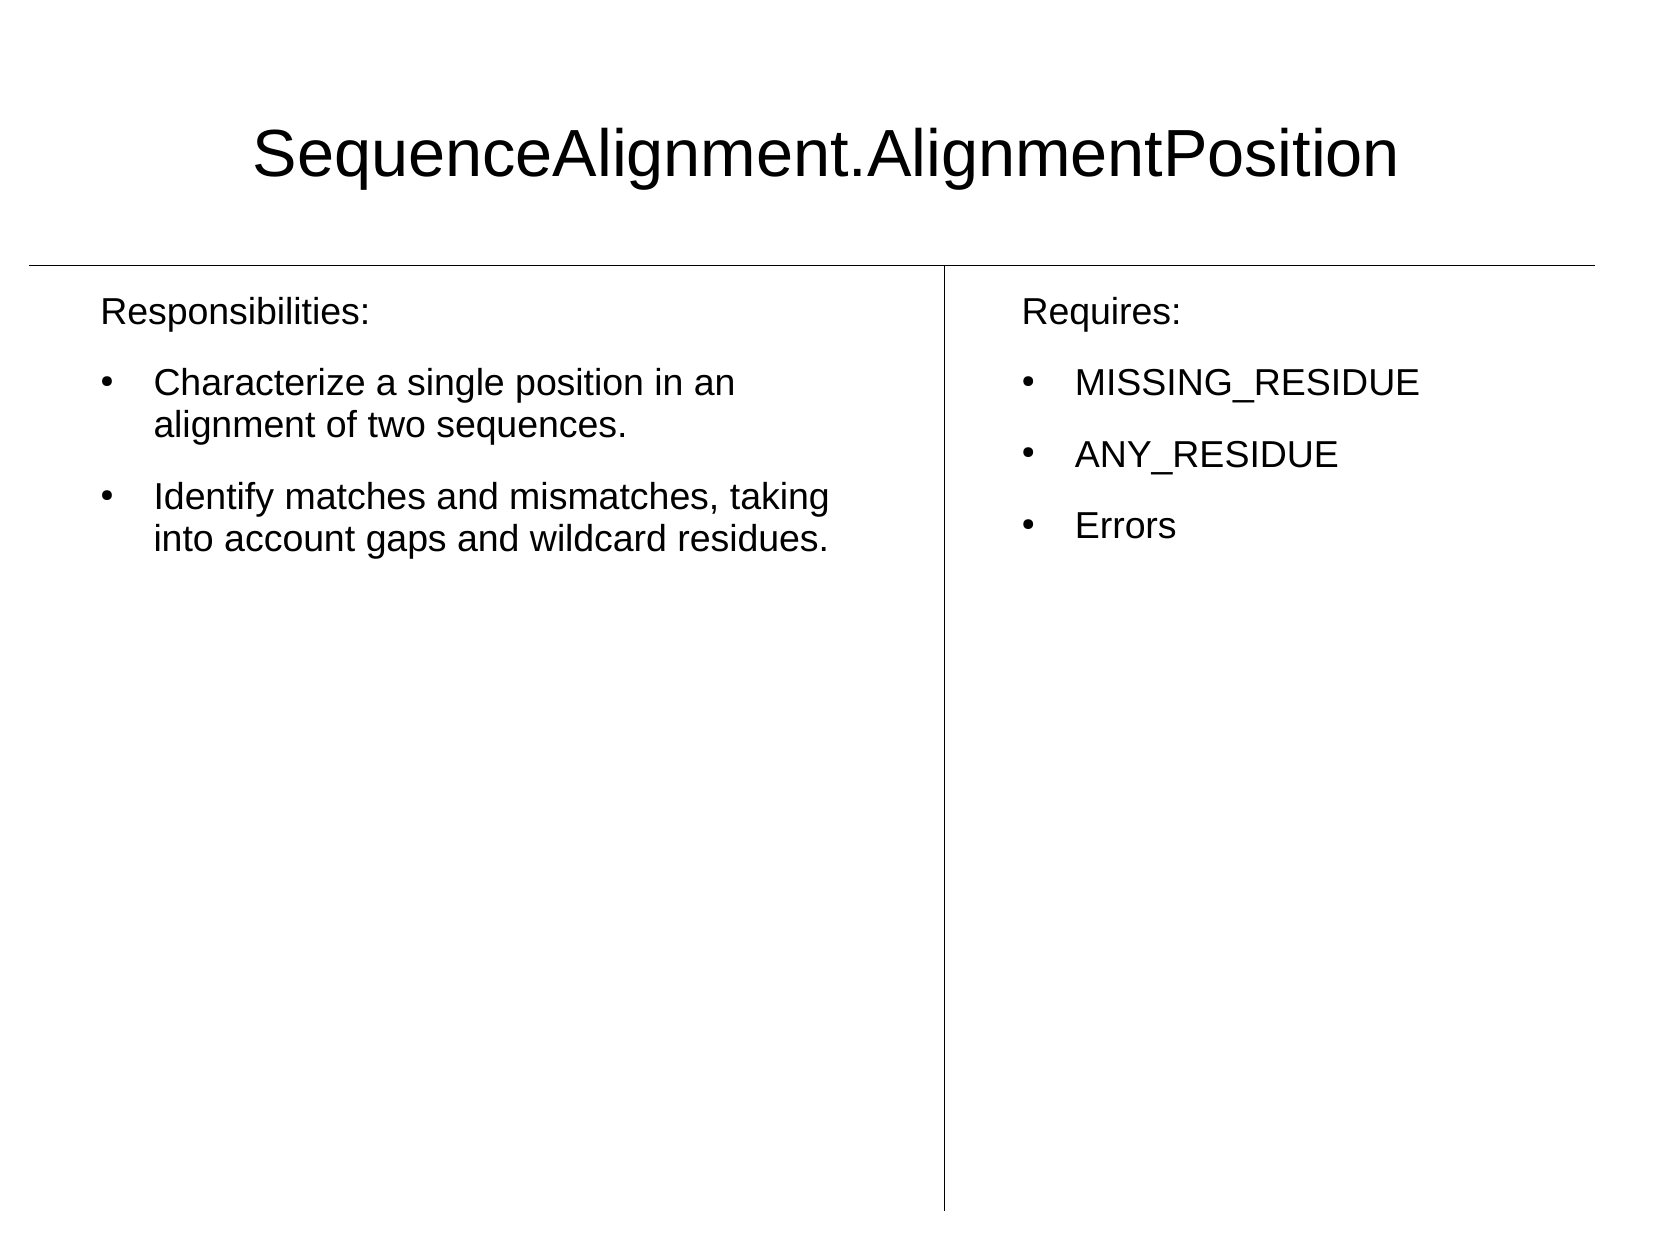

# SequenceAlignment.AlignmentPosition
Responsibilities:
Characterize a single position in an alignment of two sequences.
Identify matches and mismatches, taking into account gaps and wildcard residues.
Requires:
MISSING_RESIDUE
ANY_RESIDUE
Errors